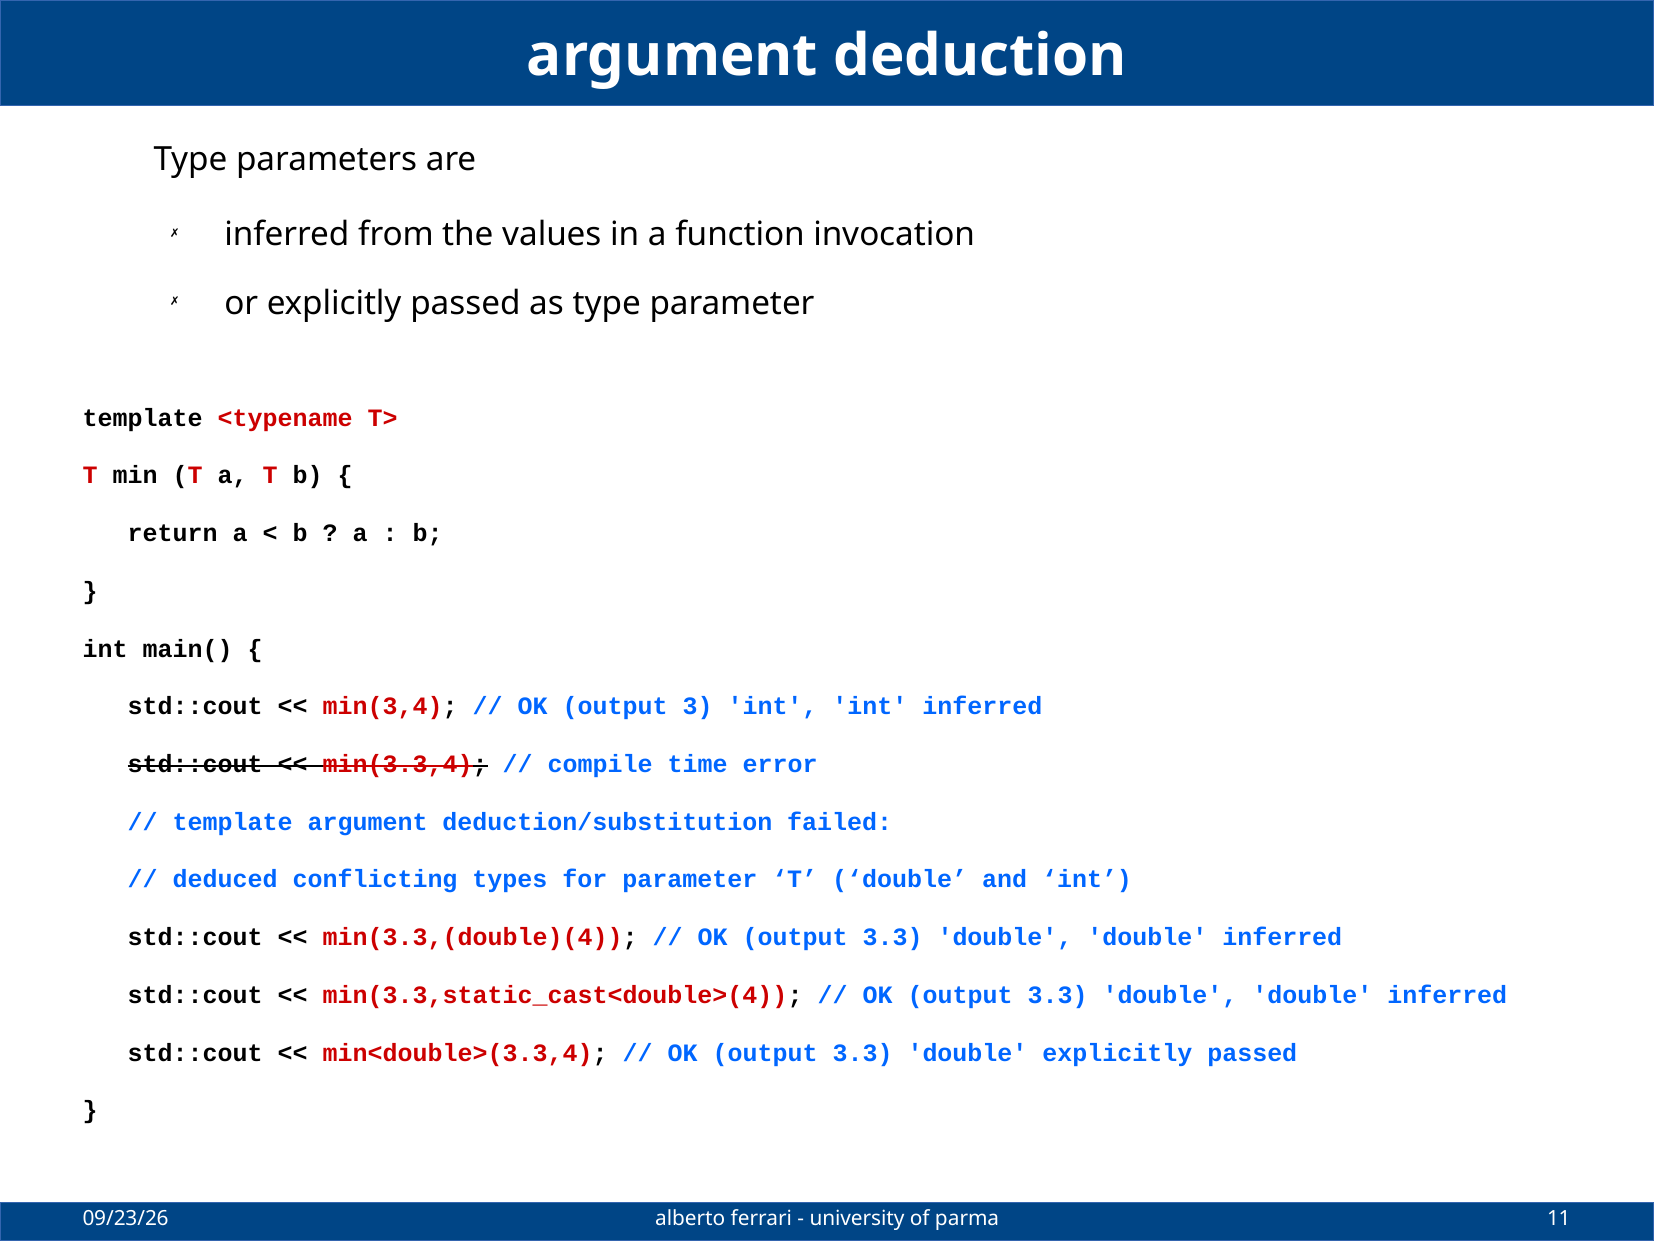

# argument deduction
Type parameters are
inferred from the values in a function invocation
or explicitly passed as type parameter
template <typename T>
T min (T a, T b) {
 return a < b ? a : b;
}
int main() {
 std::cout << min(3,4); // OK (output 3) 'int', 'int' inferred
 std::cout << min(3.3,4); // compile time error
 // template argument deduction/substitution failed:
 // deduced conflicting types for parameter ‘T’ (‘double’ and ‘int’)
 std::cout << min(3.3,(double)(4)); // OK (output 3.3) 'double', 'double' inferred
 std::cout << min(3.3,static_cast<double>(4)); // OK (output 3.3) 'double', 'double' inferred
 std::cout << min<double>(3.3,4); // OK (output 3.3) 'double' explicitly passed
}
alberto ferrari - university of parma
11